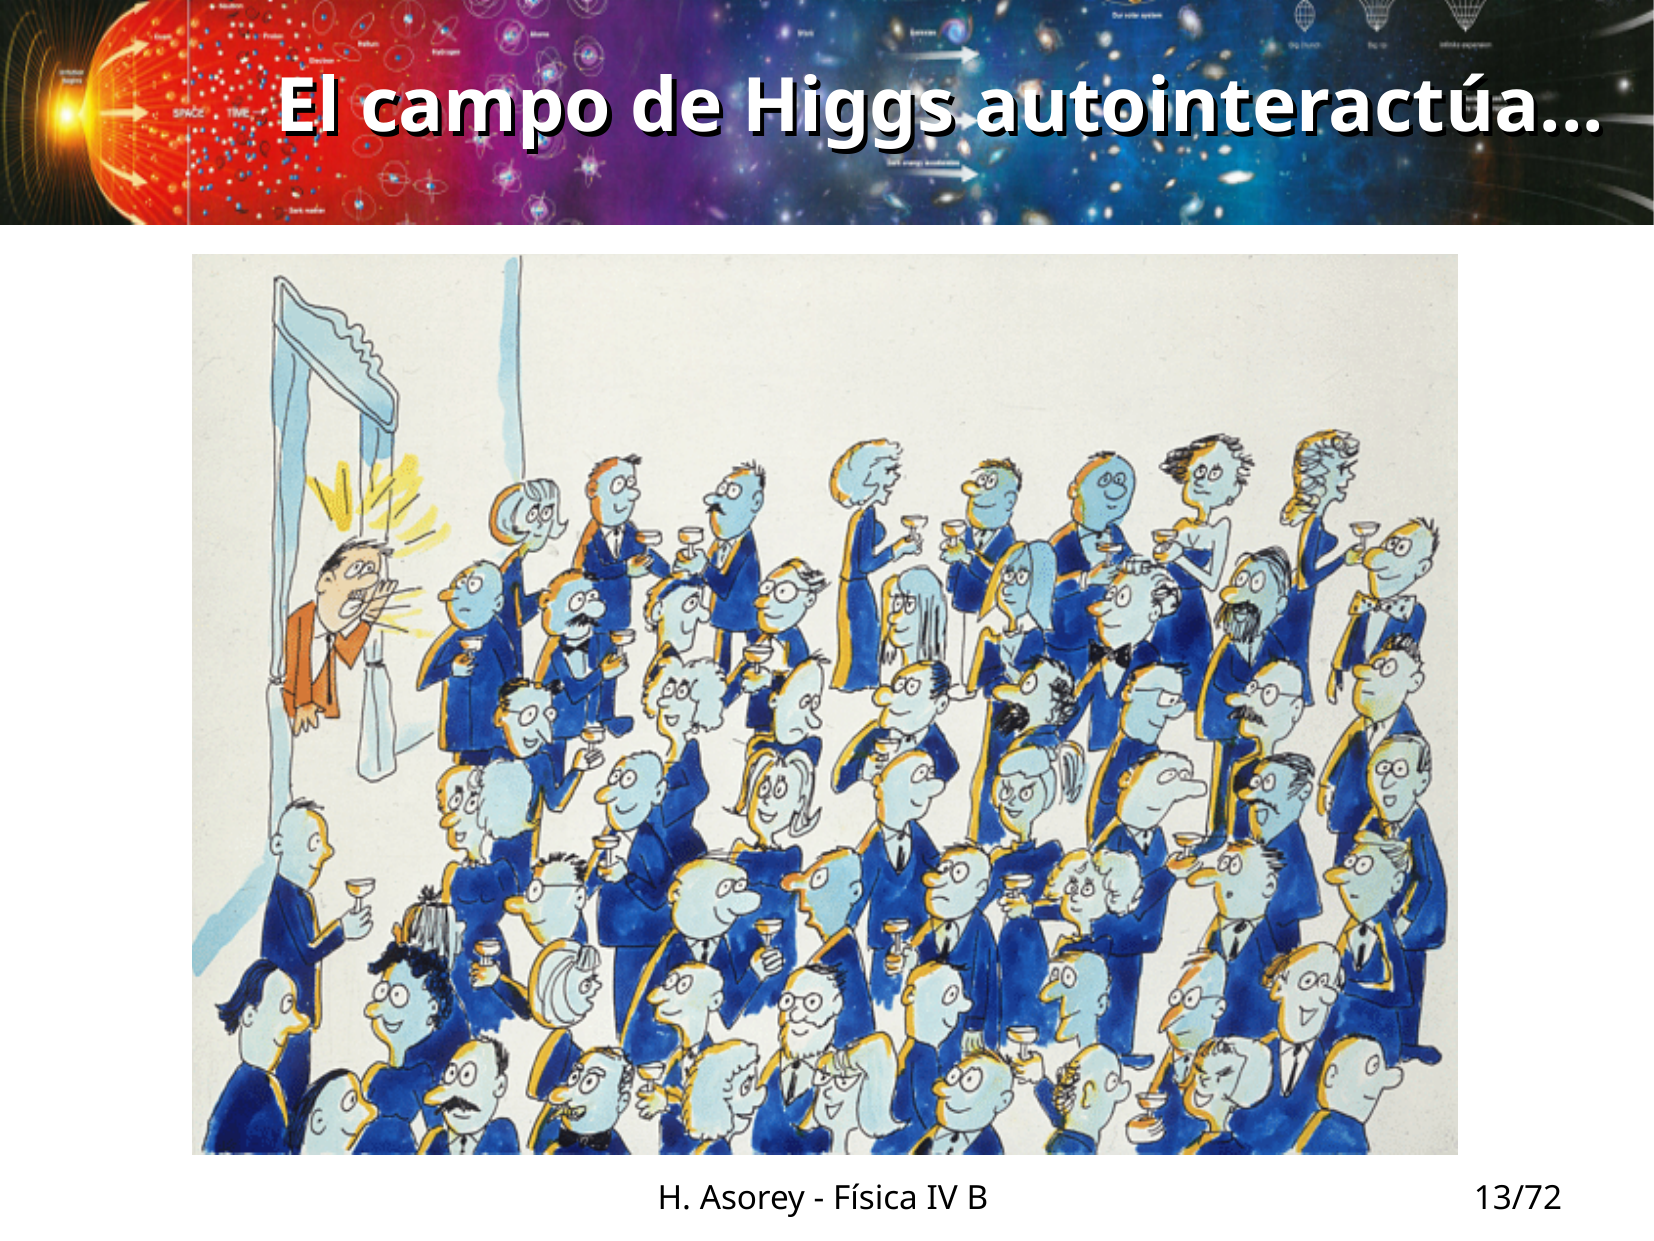

# El campo de Higgs autointeractúa...
H. Asorey - Física IV B
13